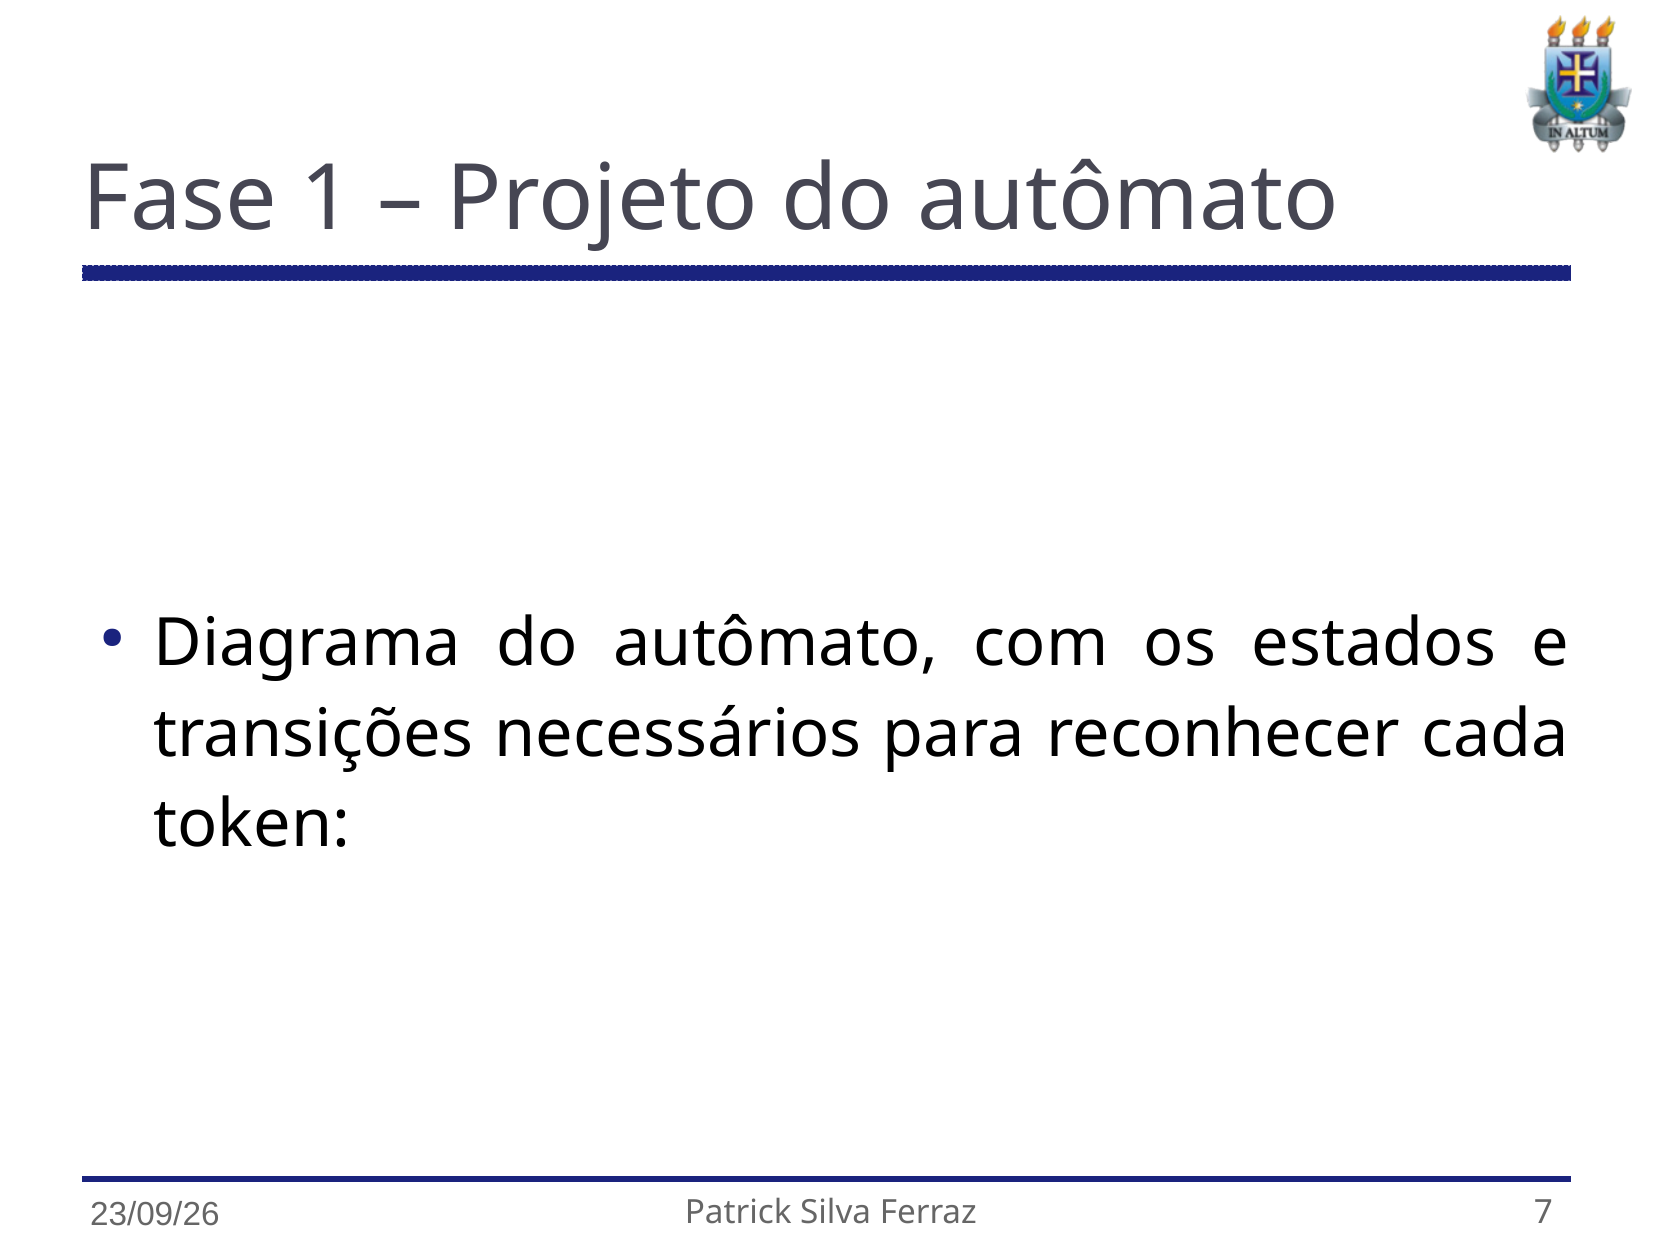

# Fase 1 – Projeto do autômato
Diagrama do autômato, com os estados e transições necessários para reconhecer cada token: